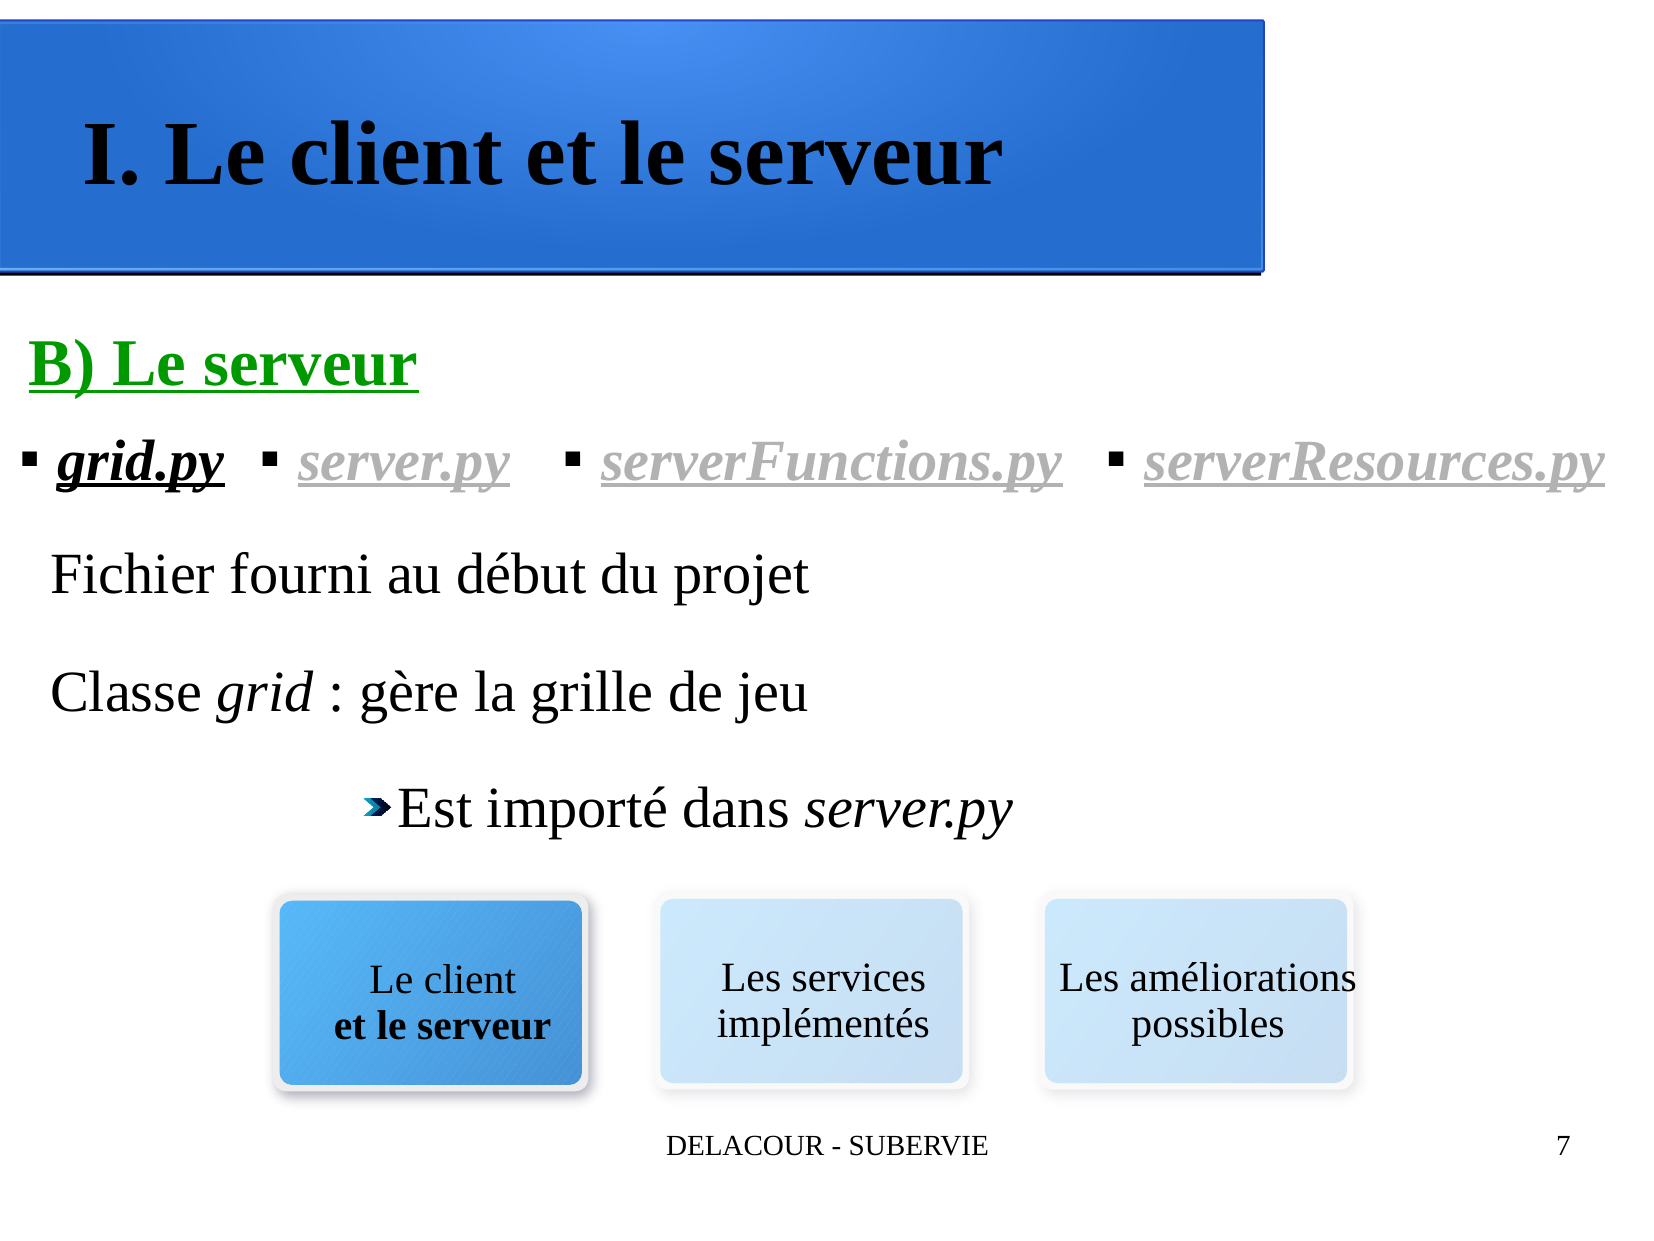

# I. Le client et le serveur
B) Le serveur
grid.py
server.py
serverFunctions.py
serverResources.py
Fichier fourni au début du projet
Classe grid : gère la grille de jeu
Est importé dans server.py
Les services
implémentés
Les améliorations
possibles
Le client
et le serveur
DELACOUR - SUBERVIE
7